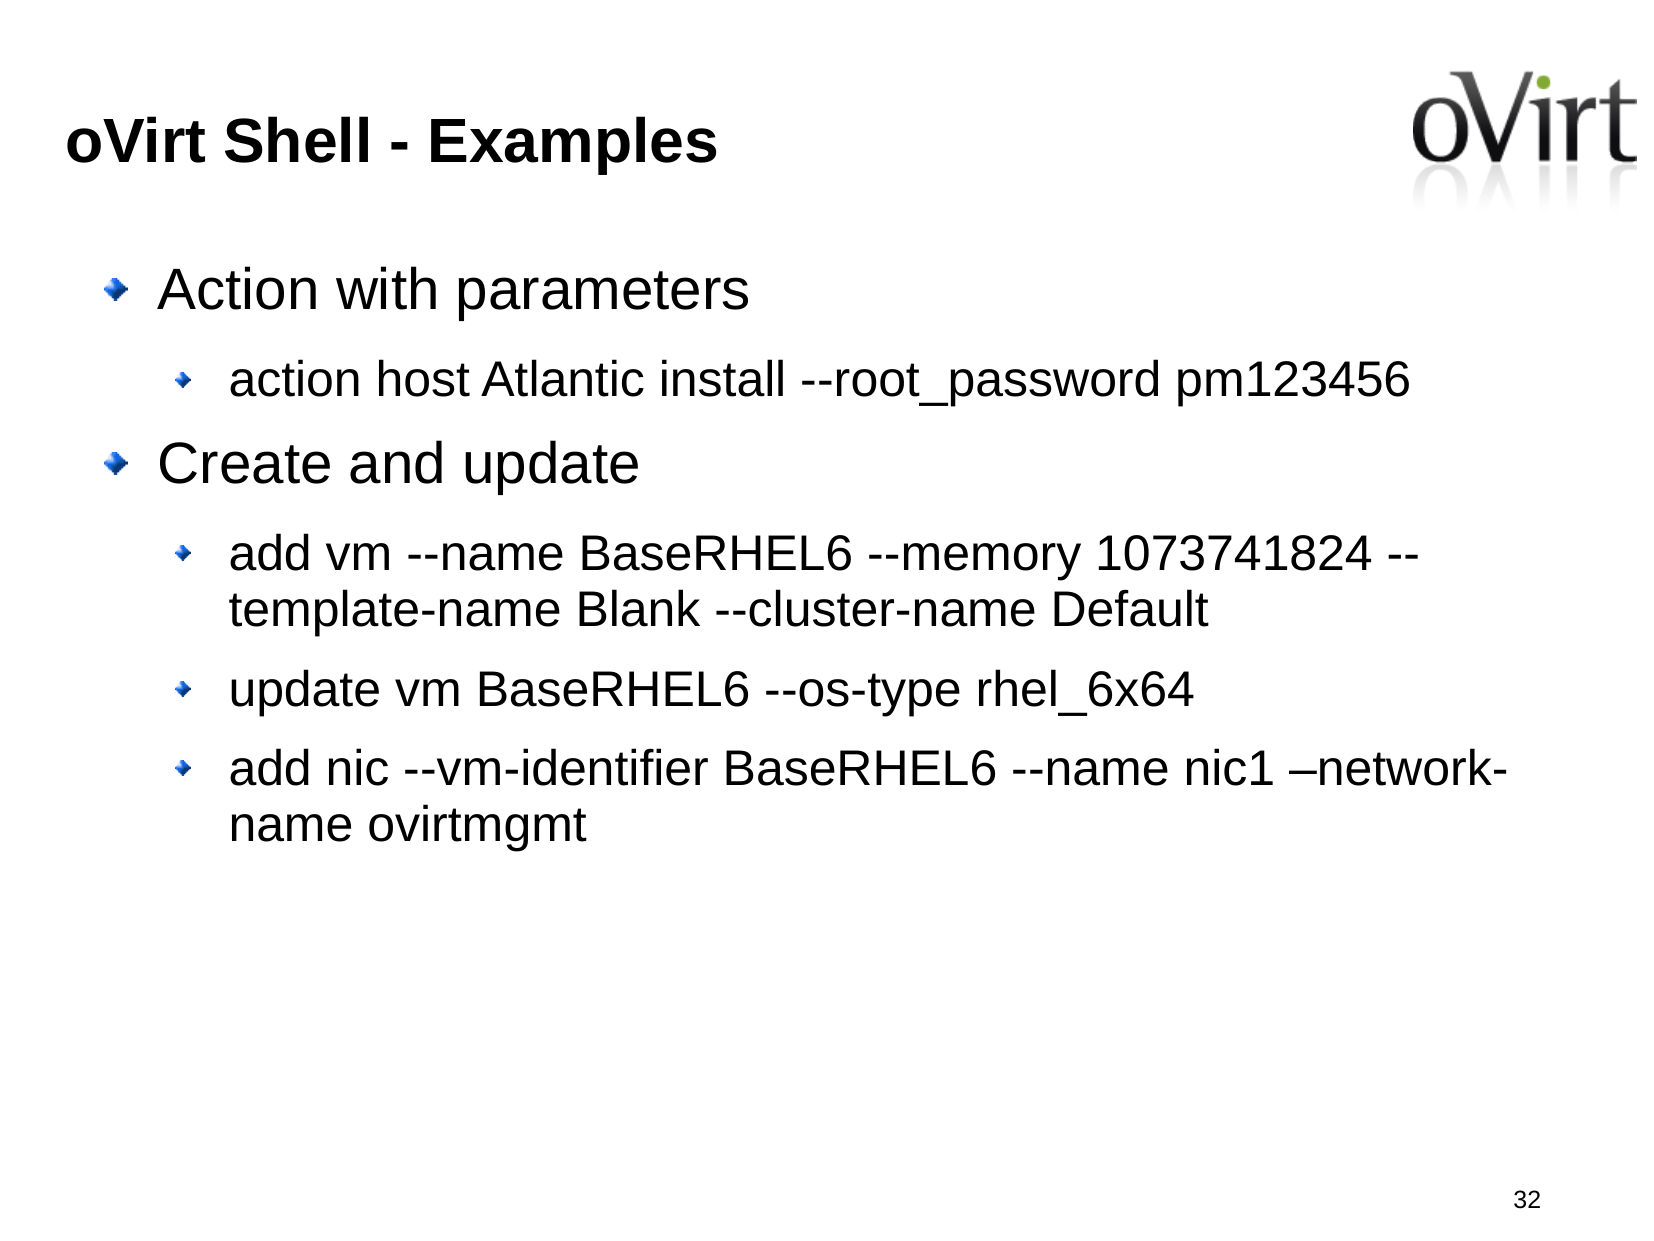

oVirt Shell - Examples
# Action with parameters
action host Atlantic install --root_password pm123456
Create and update
add vm --name BaseRHEL6 --memory 1073741824 --template-name Blank --cluster-name Default
update vm BaseRHEL6 --os-type rhel_6x64
add nic --vm-identifier BaseRHEL6 --name nic1 –network-name ovirtmgmt